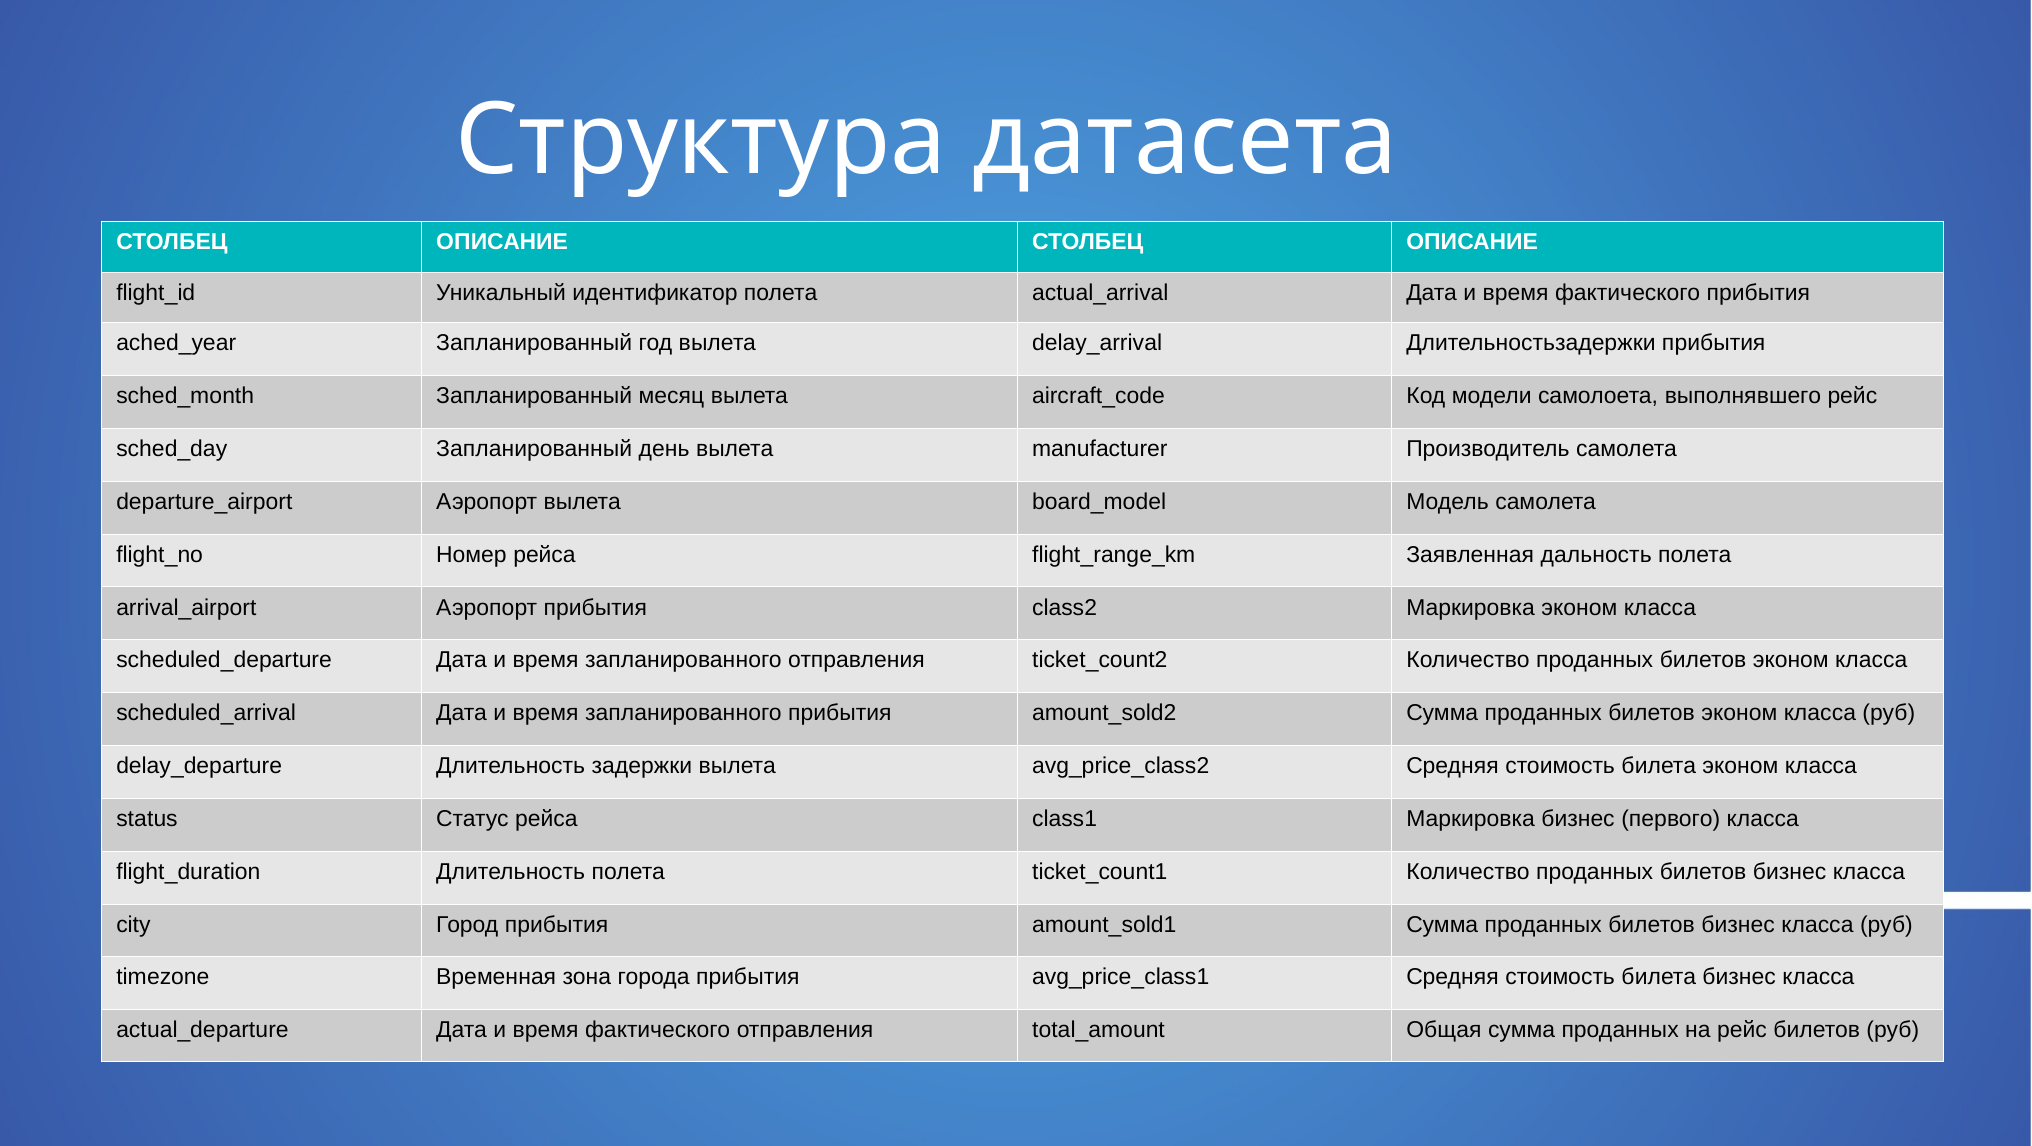

# Структура датасета
| СТОЛБЕЦ | ОПИСАНИЕ | Столбец | Описание |
| --- | --- | --- | --- |
| flight\_id | Уникальный идентификатор полета | actual\_arrival | Дата и время фактического прибытия |
| ached\_year | Запланированный год вылета | delay\_arrival | Длительностьзадержки прибытия |
| sched\_month | Запланированный месяц вылета | aircraft\_code | Код модели самолоета, выполнявшего рейс |
| sched\_day | Запланированный день вылета | manufacturer | Производитель самолета |
| departure\_airport | Аэропорт вылета | board\_model | Модель самолета |
| flight\_no | Номер рейса | flight\_range\_km | Заявленная дальность полета |
| arrival\_airport | Аэропорт прибытия | class2 | Маркировка эконом класса |
| scheduled\_departure | Дата и время запланированного отправления | ticket\_count2 | Количество проданных билетов эконом класса |
| scheduled\_arrival | Дата и время запланированного прибытия | amount\_sold2 | Сумма проданных билетов эконом класса (руб) |
| delay\_departure | Длительность задержки вылета | avg\_price\_class2 | Средняя стоимость билета эконом класса |
| status | Статус рейса | class1 | Маркировка бизнес (первого) класса |
| flight\_duration | Длительность полета | ticket\_count1 | Количество проданных билетов бизнес класса |
| city | Город прибытия | amount\_sold1 | Сумма проданных билетов бизнес класса (руб) |
| timezone | Временная зона города прибытия | avg\_price\_class1 | Средняя стоимость билета бизнес класса |
| actual\_departure | Дата и время фактического отправления | total\_amount | Общая сумма проданных на рейс билетов (руб) |